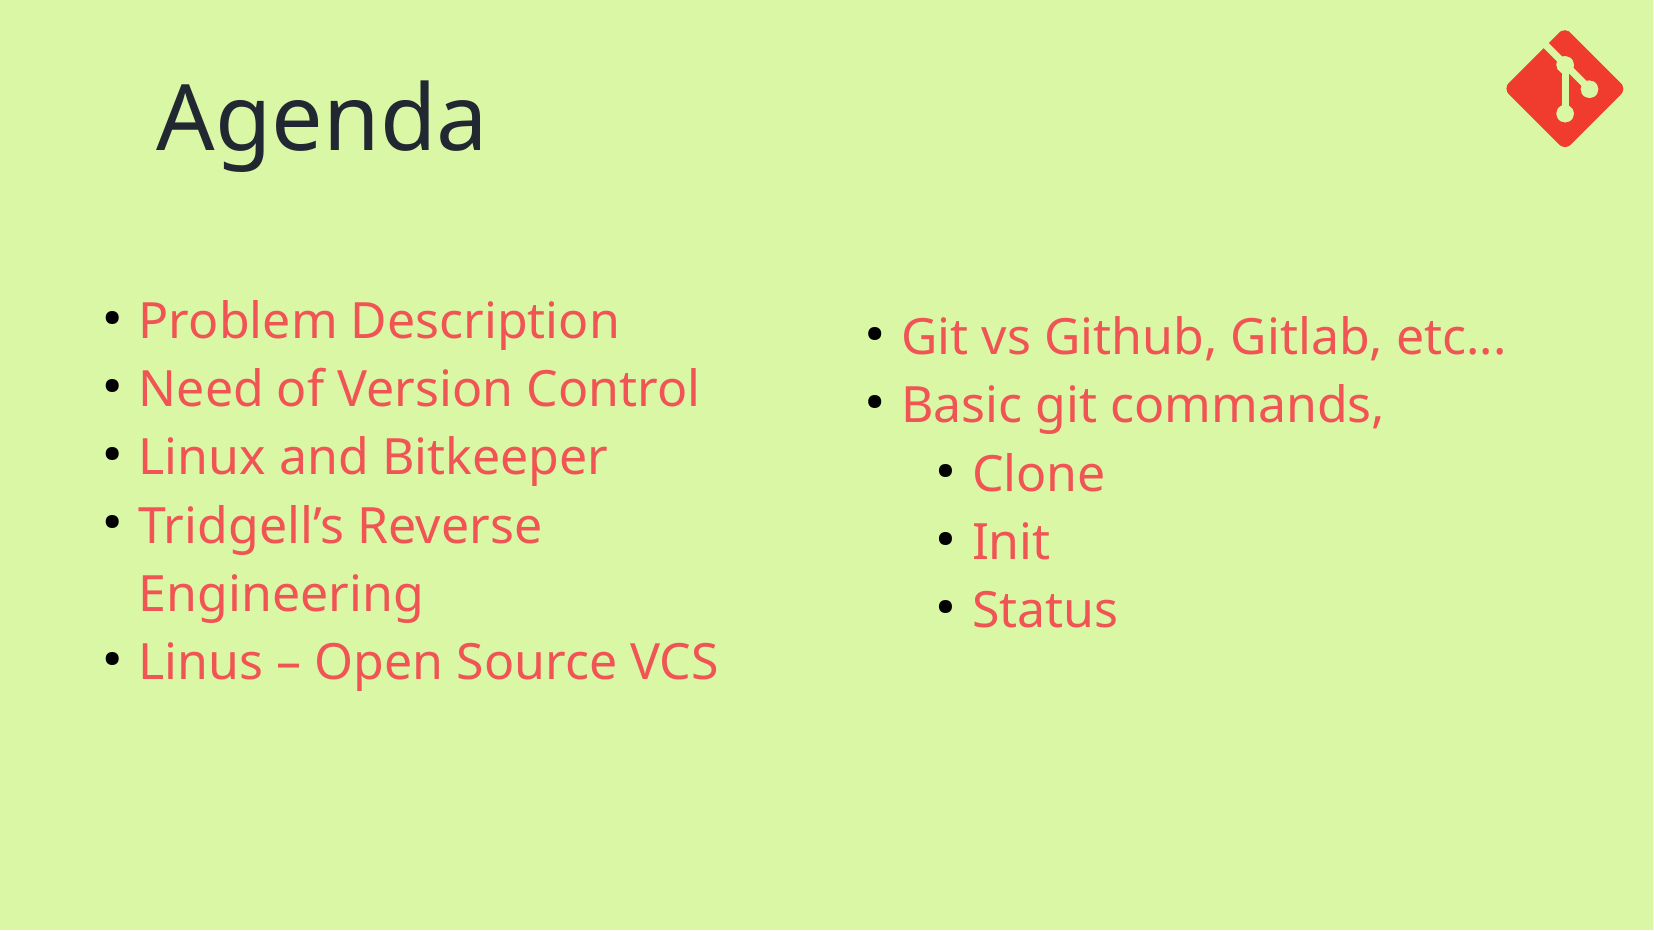

# Agenda
Problem Description
Need of Version Control
Linux and Bitkeeper
Tridgell’s Reverse Engineering
Linus – Open Source VCS
Git vs Github, Gitlab, etc...
Basic git commands,
Clone
Init
Status